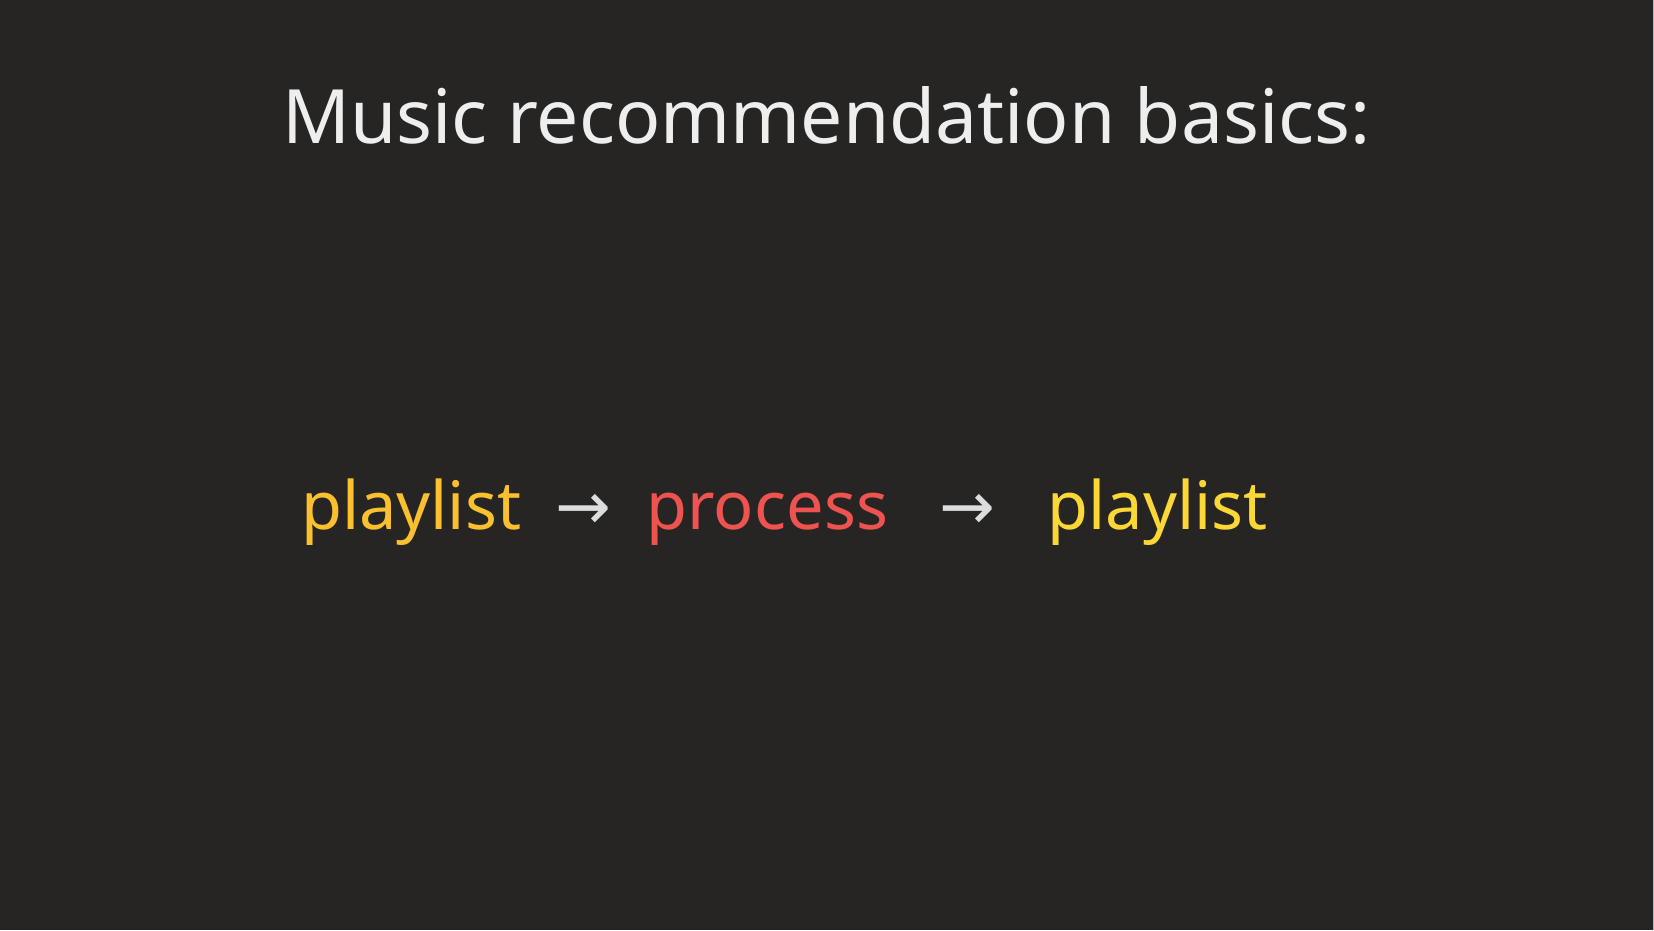

# Music recommendation basics:
playlist →
 process → playlist